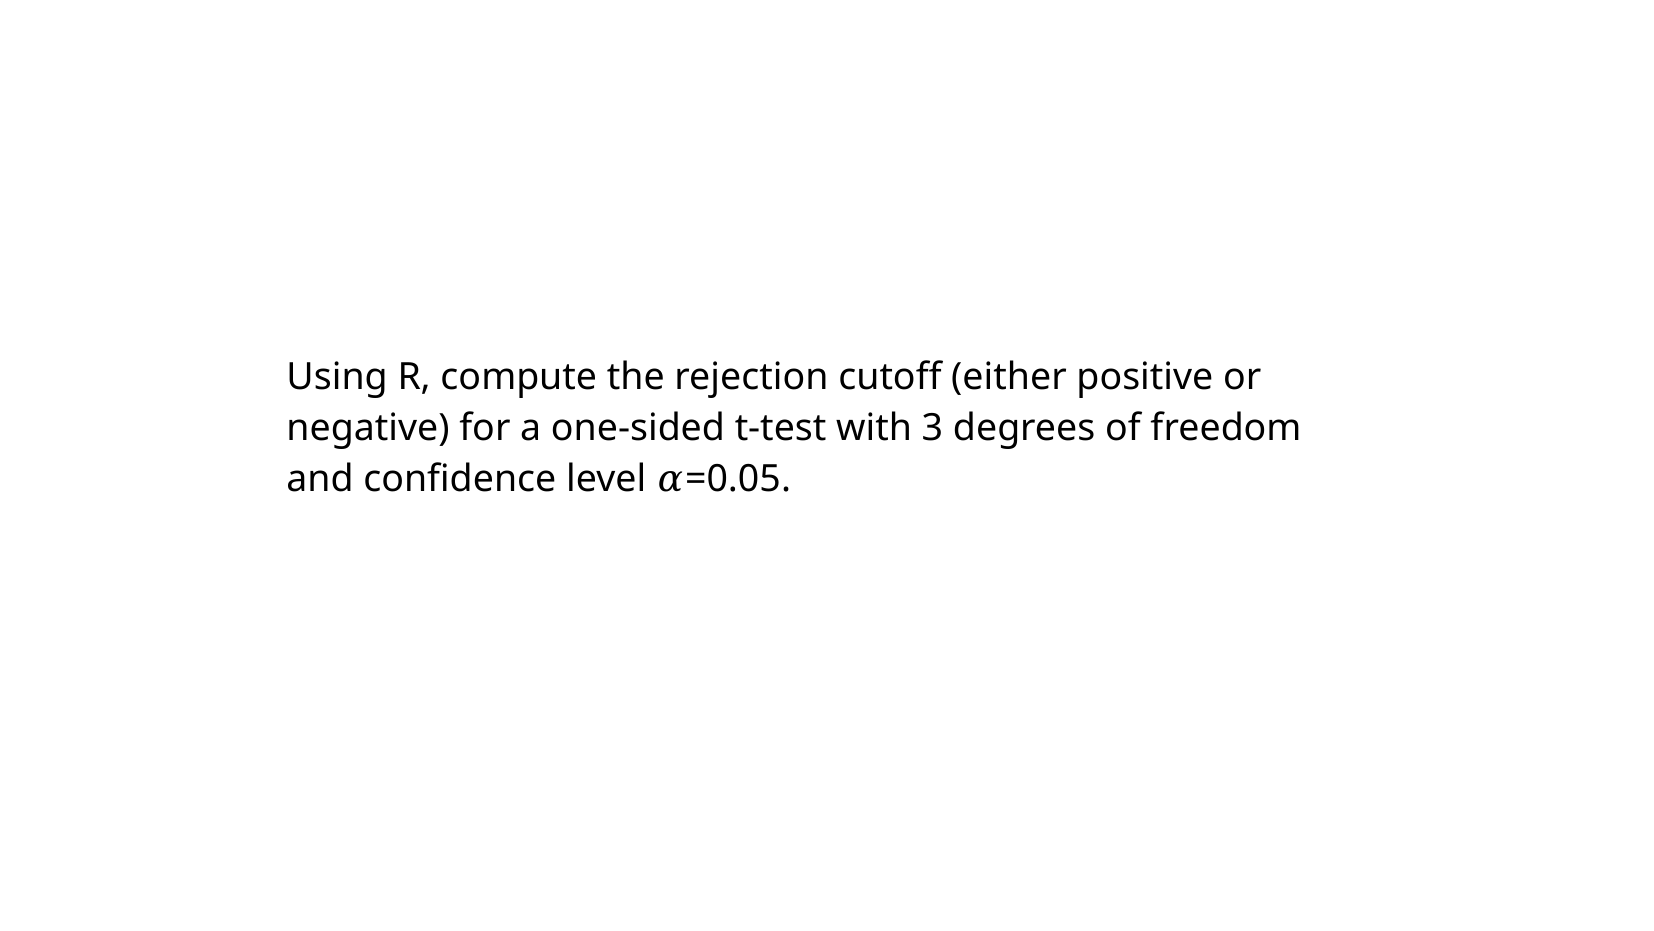

Using R, compute the rejection cutoff (either positive or negative) for a one-sided t-test with 3 degrees of freedom and confidence level 𝛼=0.05.